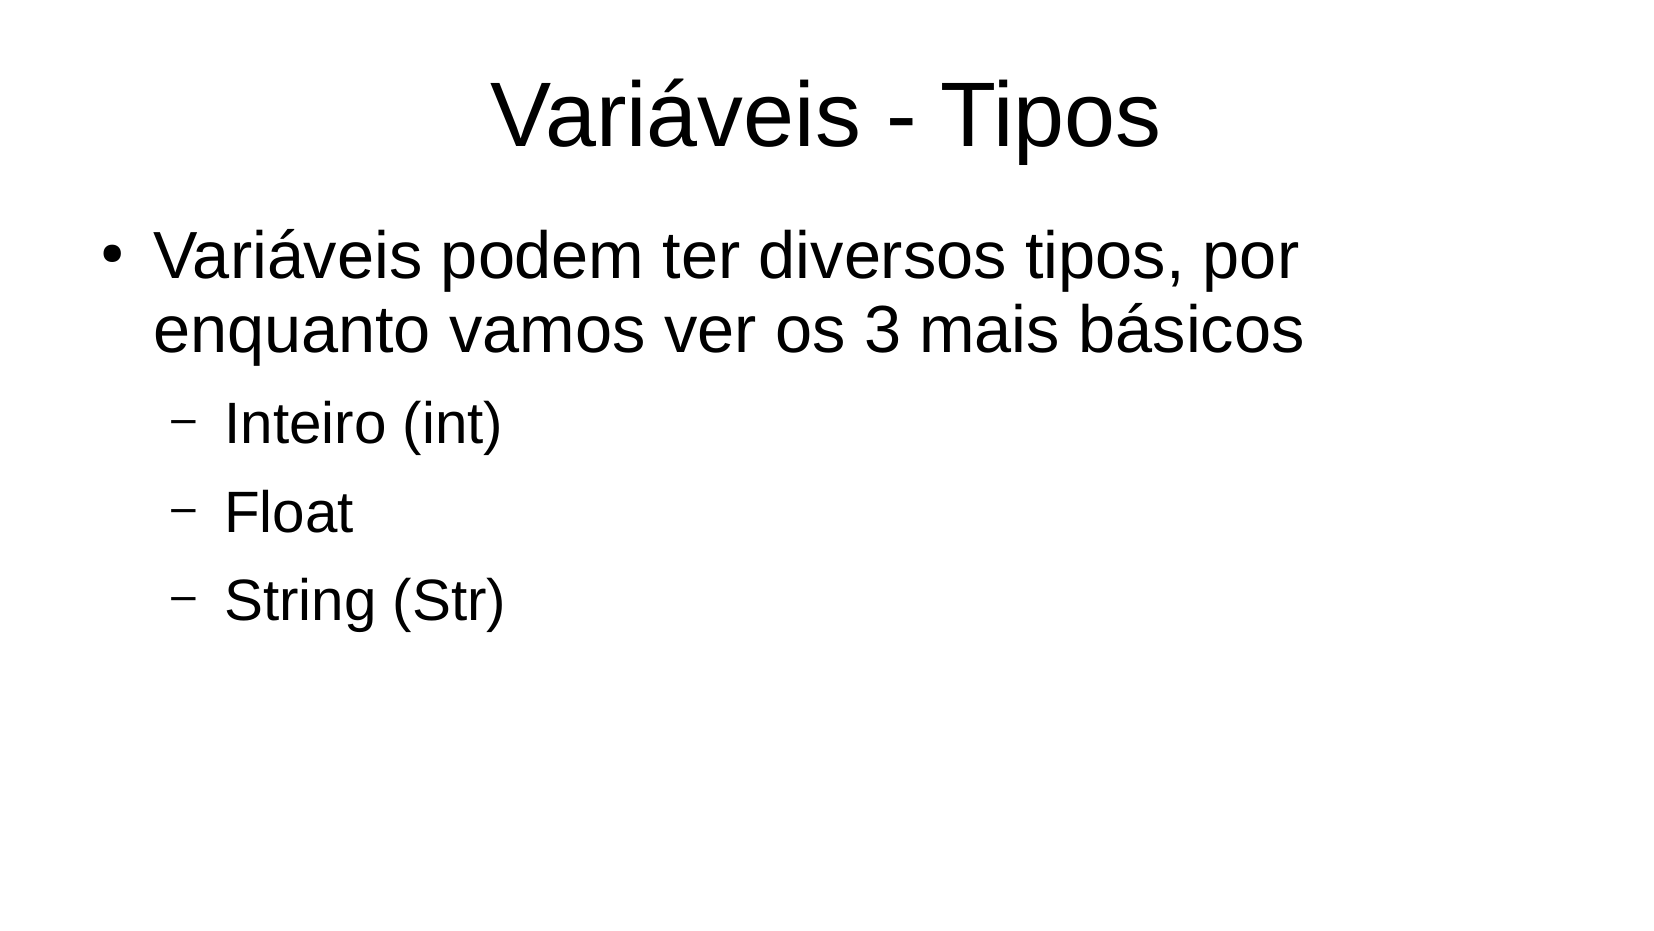

# Variáveis - Tipos
Variáveis podem ter diversos tipos, por enquanto vamos ver os 3 mais básicos
Inteiro (int)
Float
String (Str)